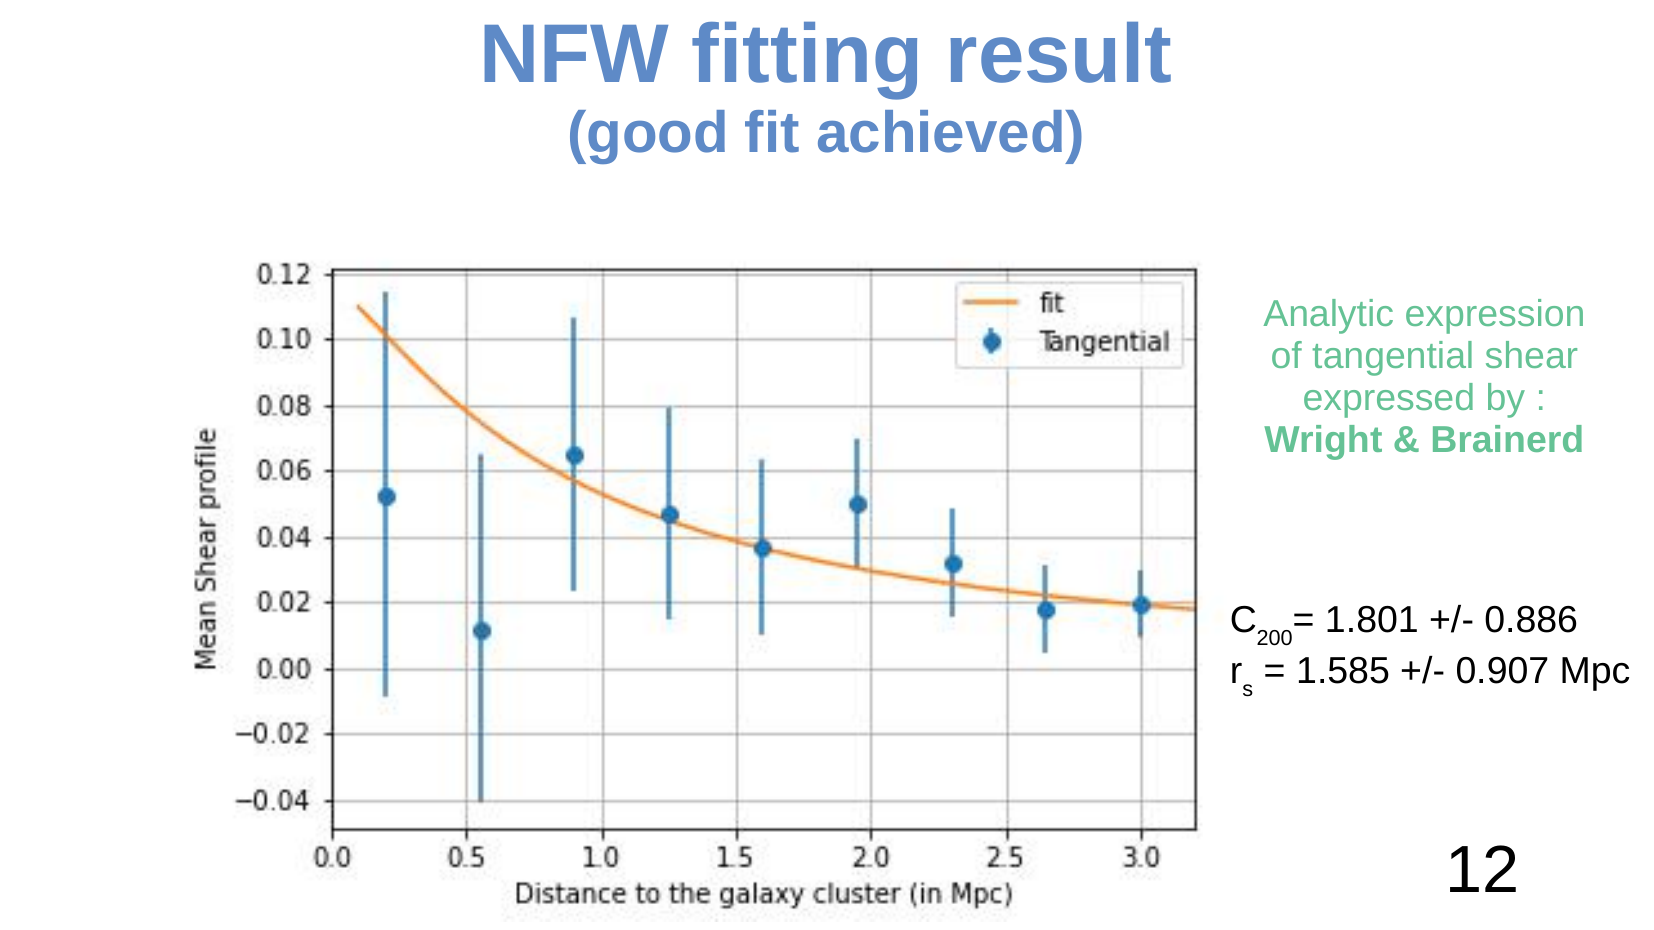

# NFW fitting result (good fit achieved)
Analytic expression
of tangential shear expressed by : Wright & Brainerd
C200= 1.801 +/- 0.886
rs = 1.585 +/- 0.907 Mpc